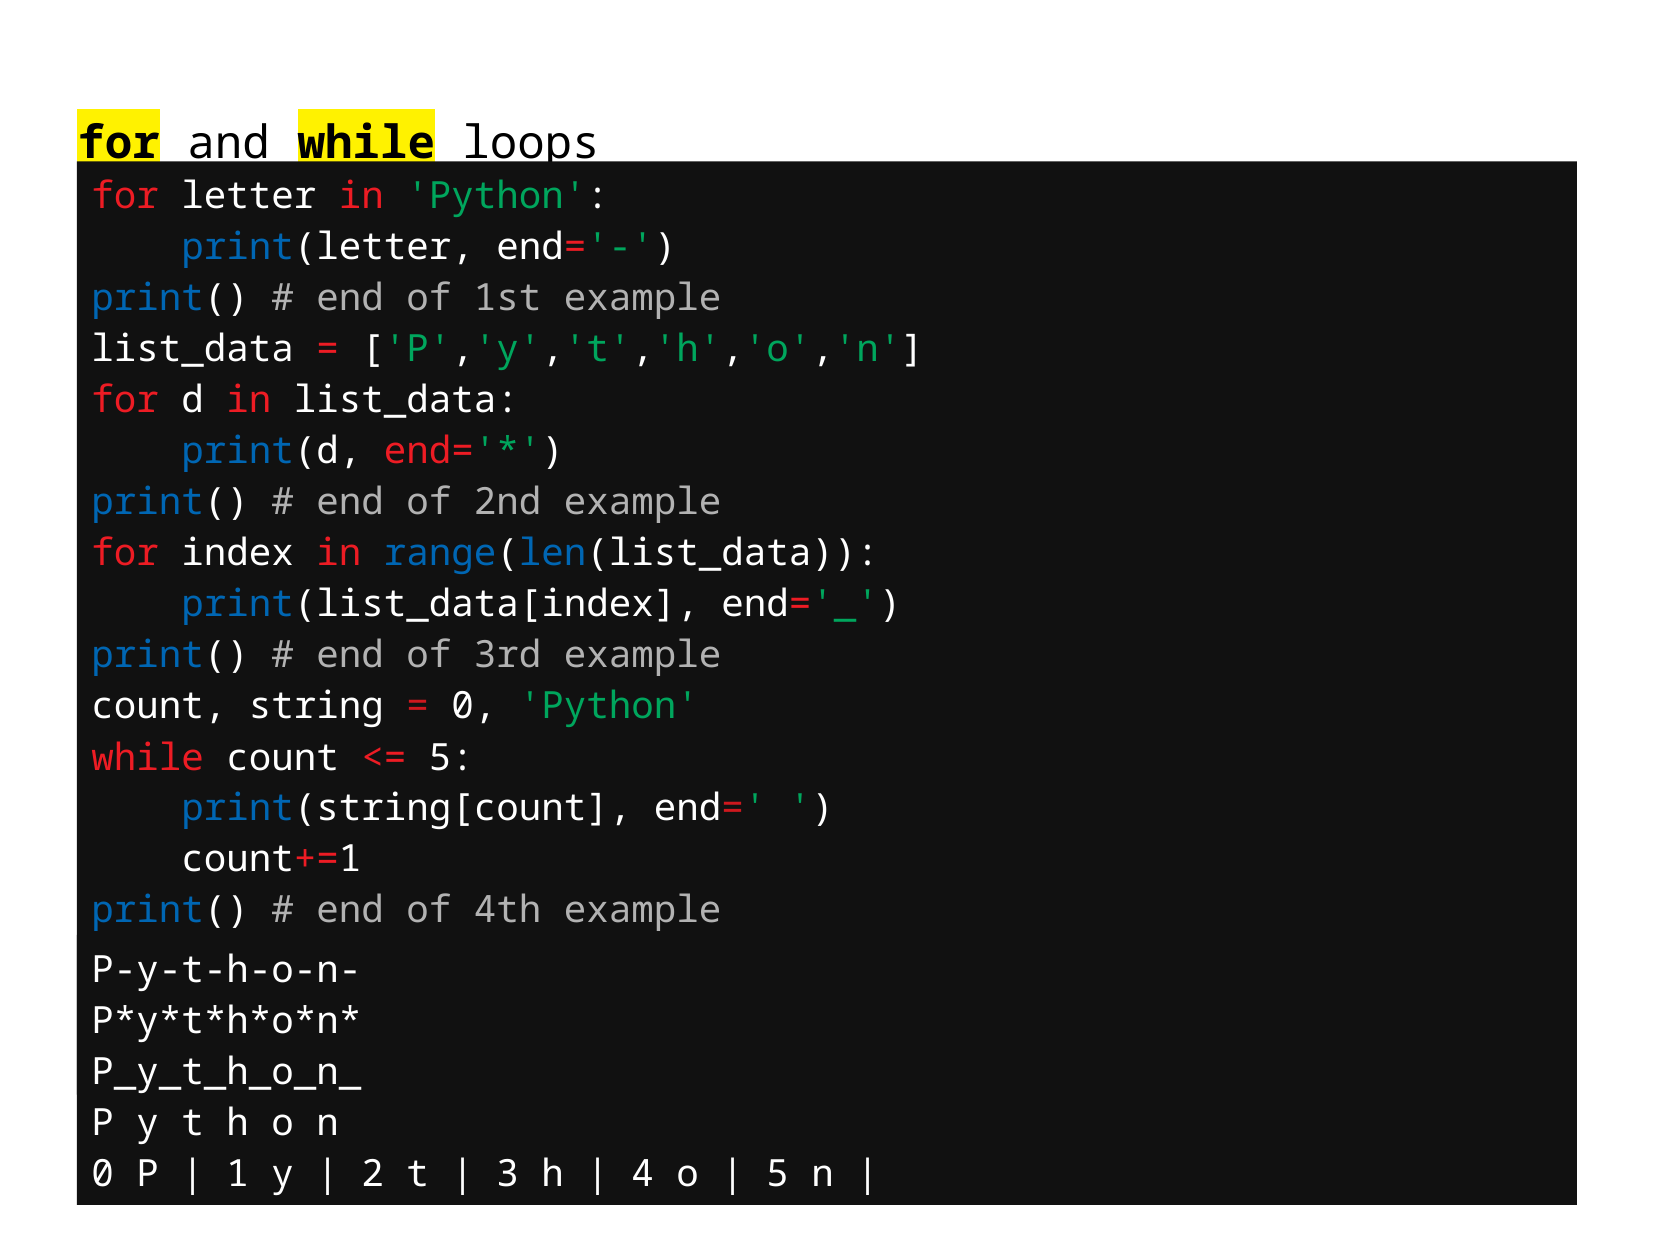

for and while loops
Output
for letter in 'Python':
 print(letter, end='-')
print() # end of 1st example
list_data = ['P','y','t','h','o','n']
for d in list_data:
 print(d, end='*')
print() # end of 2nd example
for index in range(len(list_data)):
 print(list_data[index], end='_')
print() # end of 3rd example
count, string = 0, 'Python'
while count <= 5:
 print(string[count], end=' ')
 count+=1
print() # end of 4th example
dict_data = {0:'P', 1:'y', 2:'t', 3:'h', 4:'o', 5:'n'}
for key, value in dict_data.items():
 print(key, value, end=' | ')
P-y-t-h-o-n-
P*y*t*h*o*n*
P_y_t_h_o_n_
P y t h o n
0 P | 1 y | 2 t | 3 h | 4 o | 5 n |